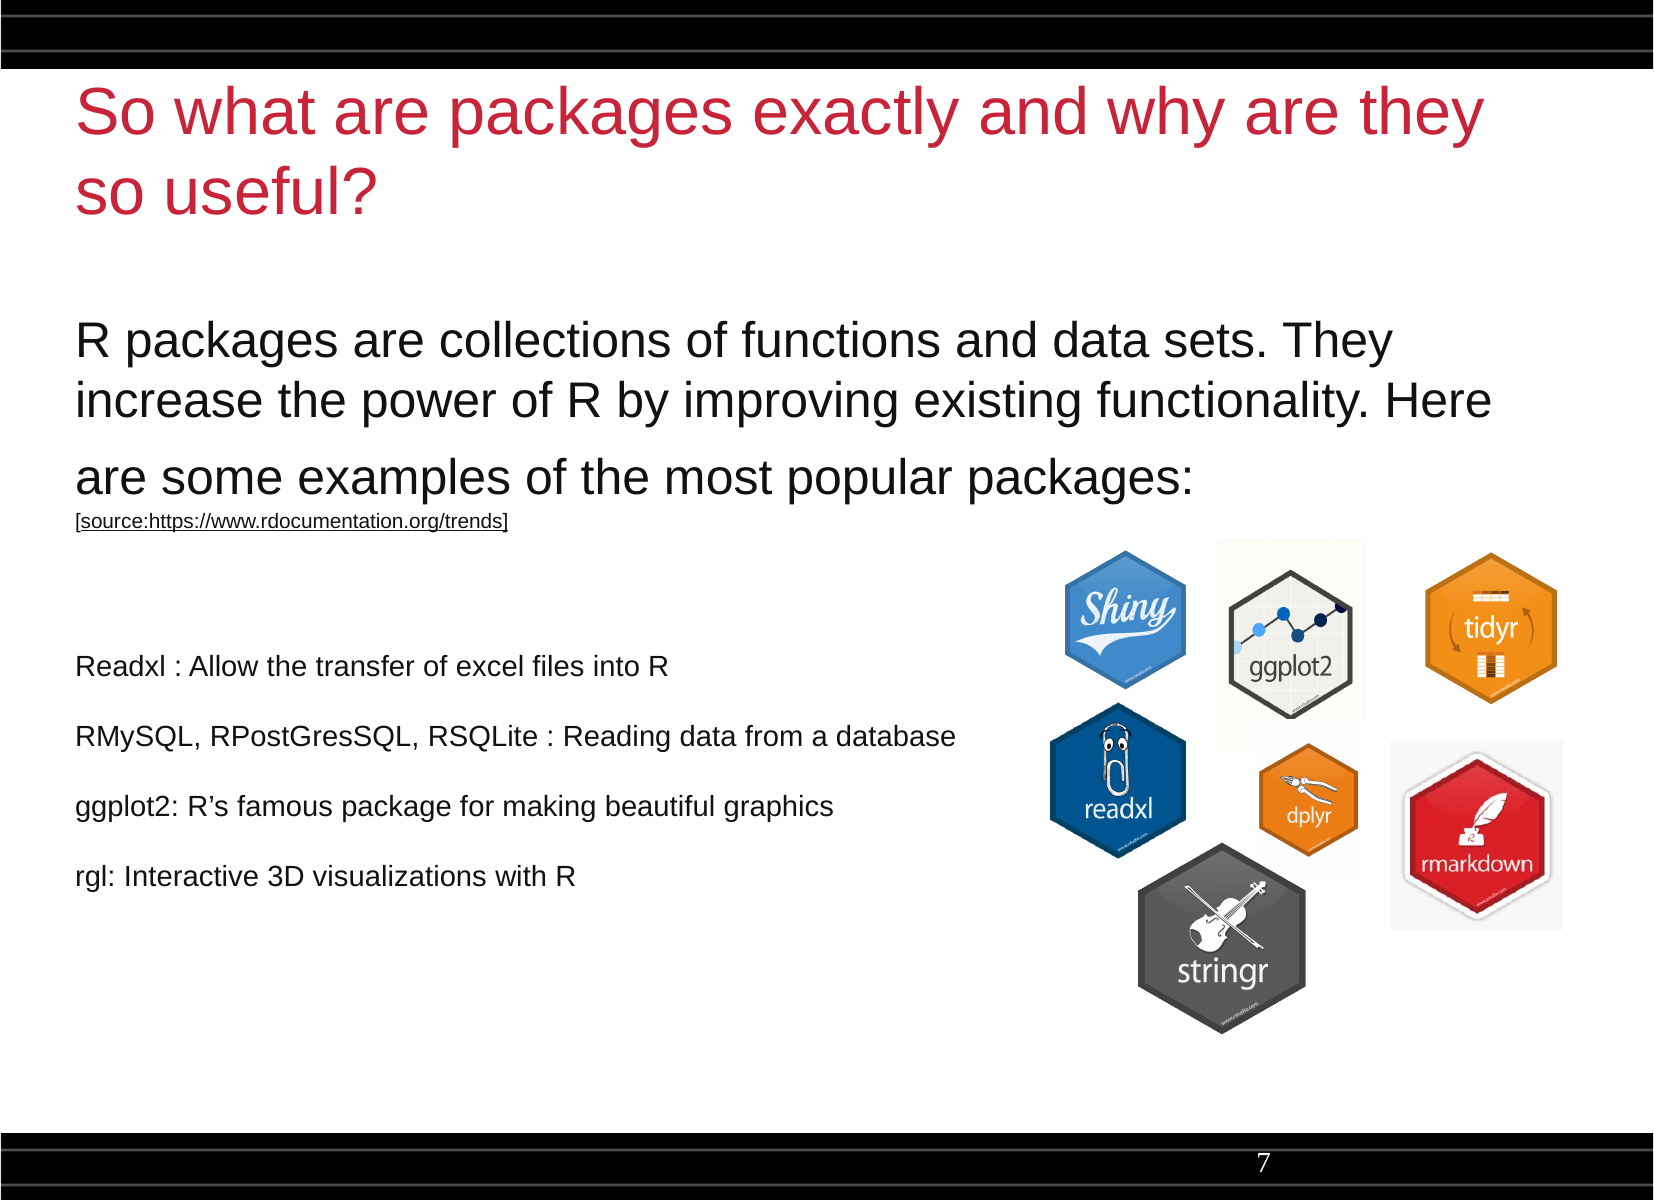

# So what are packages exactly and why are they so useful? R packages are collections of functions and data sets. They increase the power of R by improving existing functionality. Here are some examples of the most popular packages: [source:https://www.rdocumentation.org/trends] Readxl : Allow the transfer of excel files into R RMySQL, RPostGresSQL, RSQLite : Reading data from a database ggplot2: R’s famous package for making beautiful graphics rgl: Interactive 3D visualizations with R